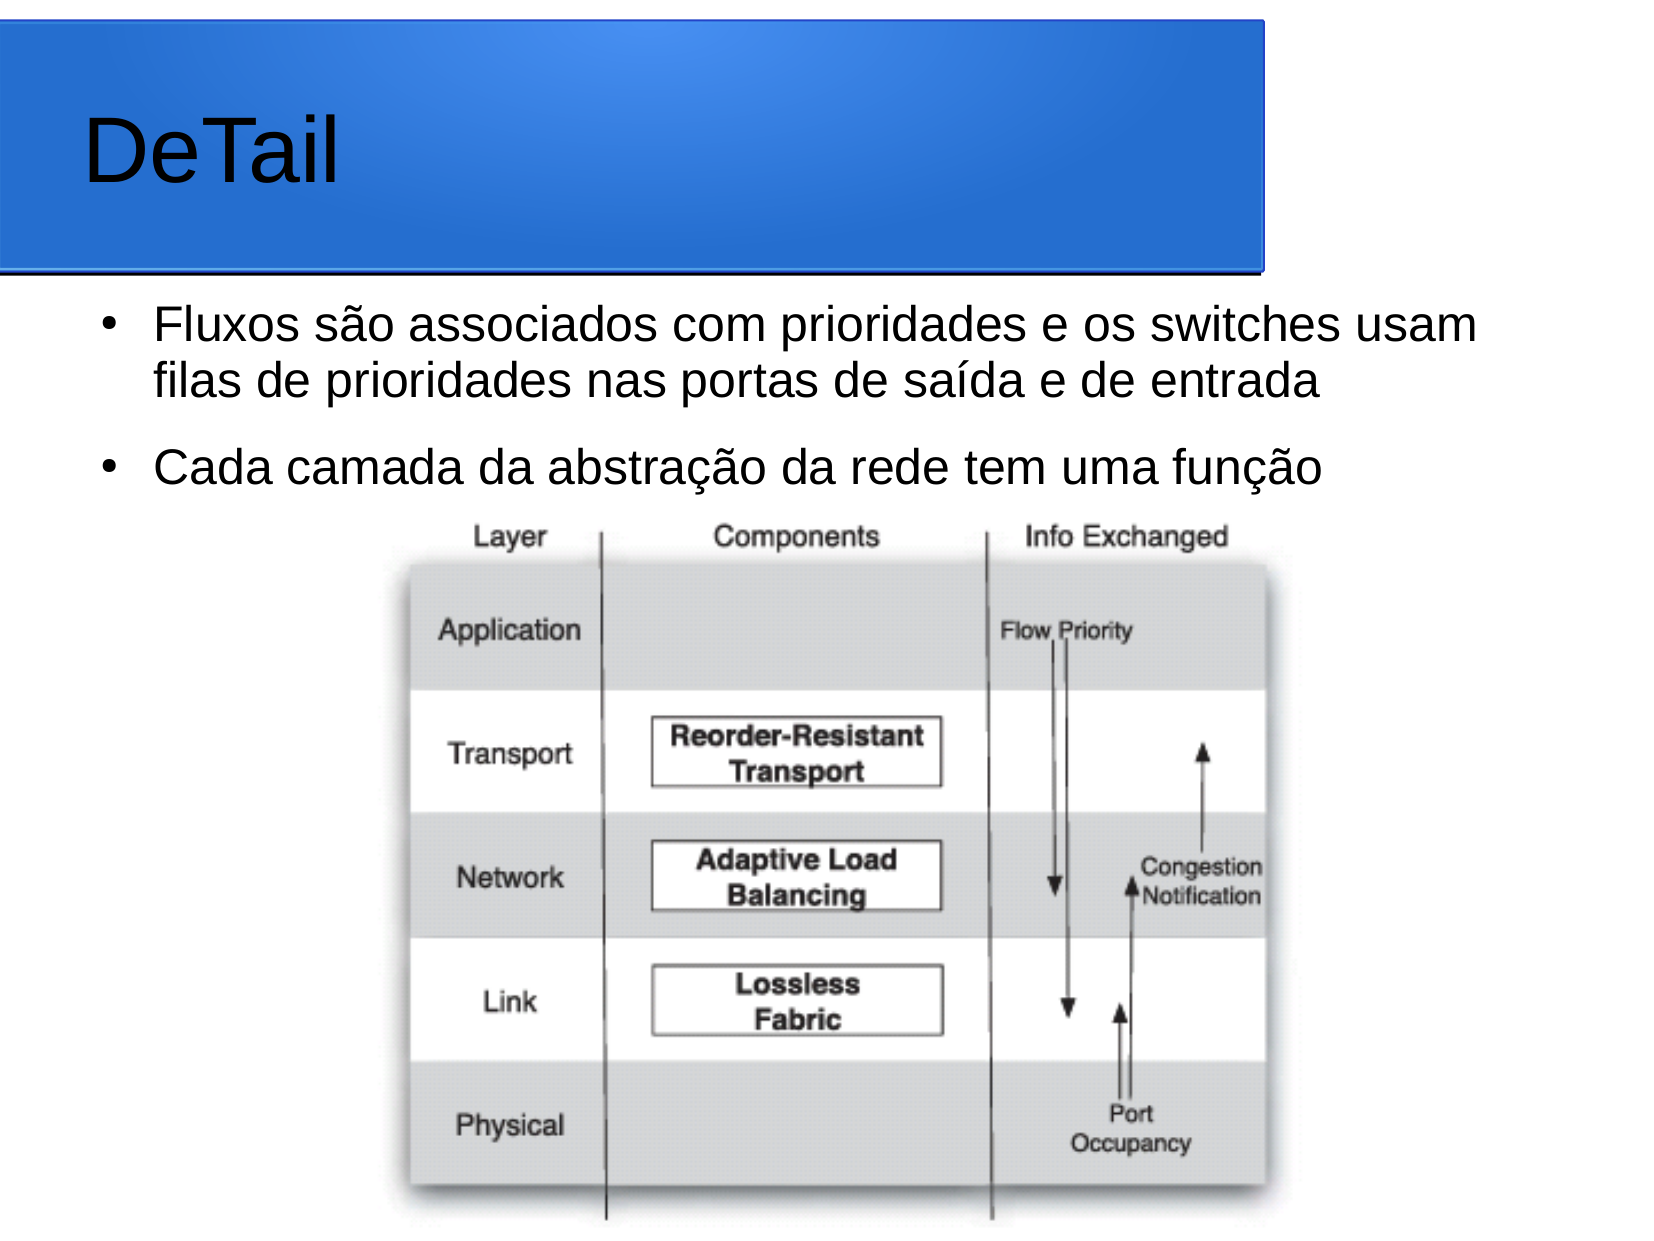

# DeTail
Fluxos são associados com prioridades e os switches usam filas de prioridades nas portas de saída e de entrada
Cada camada da abstração da rede tem uma função